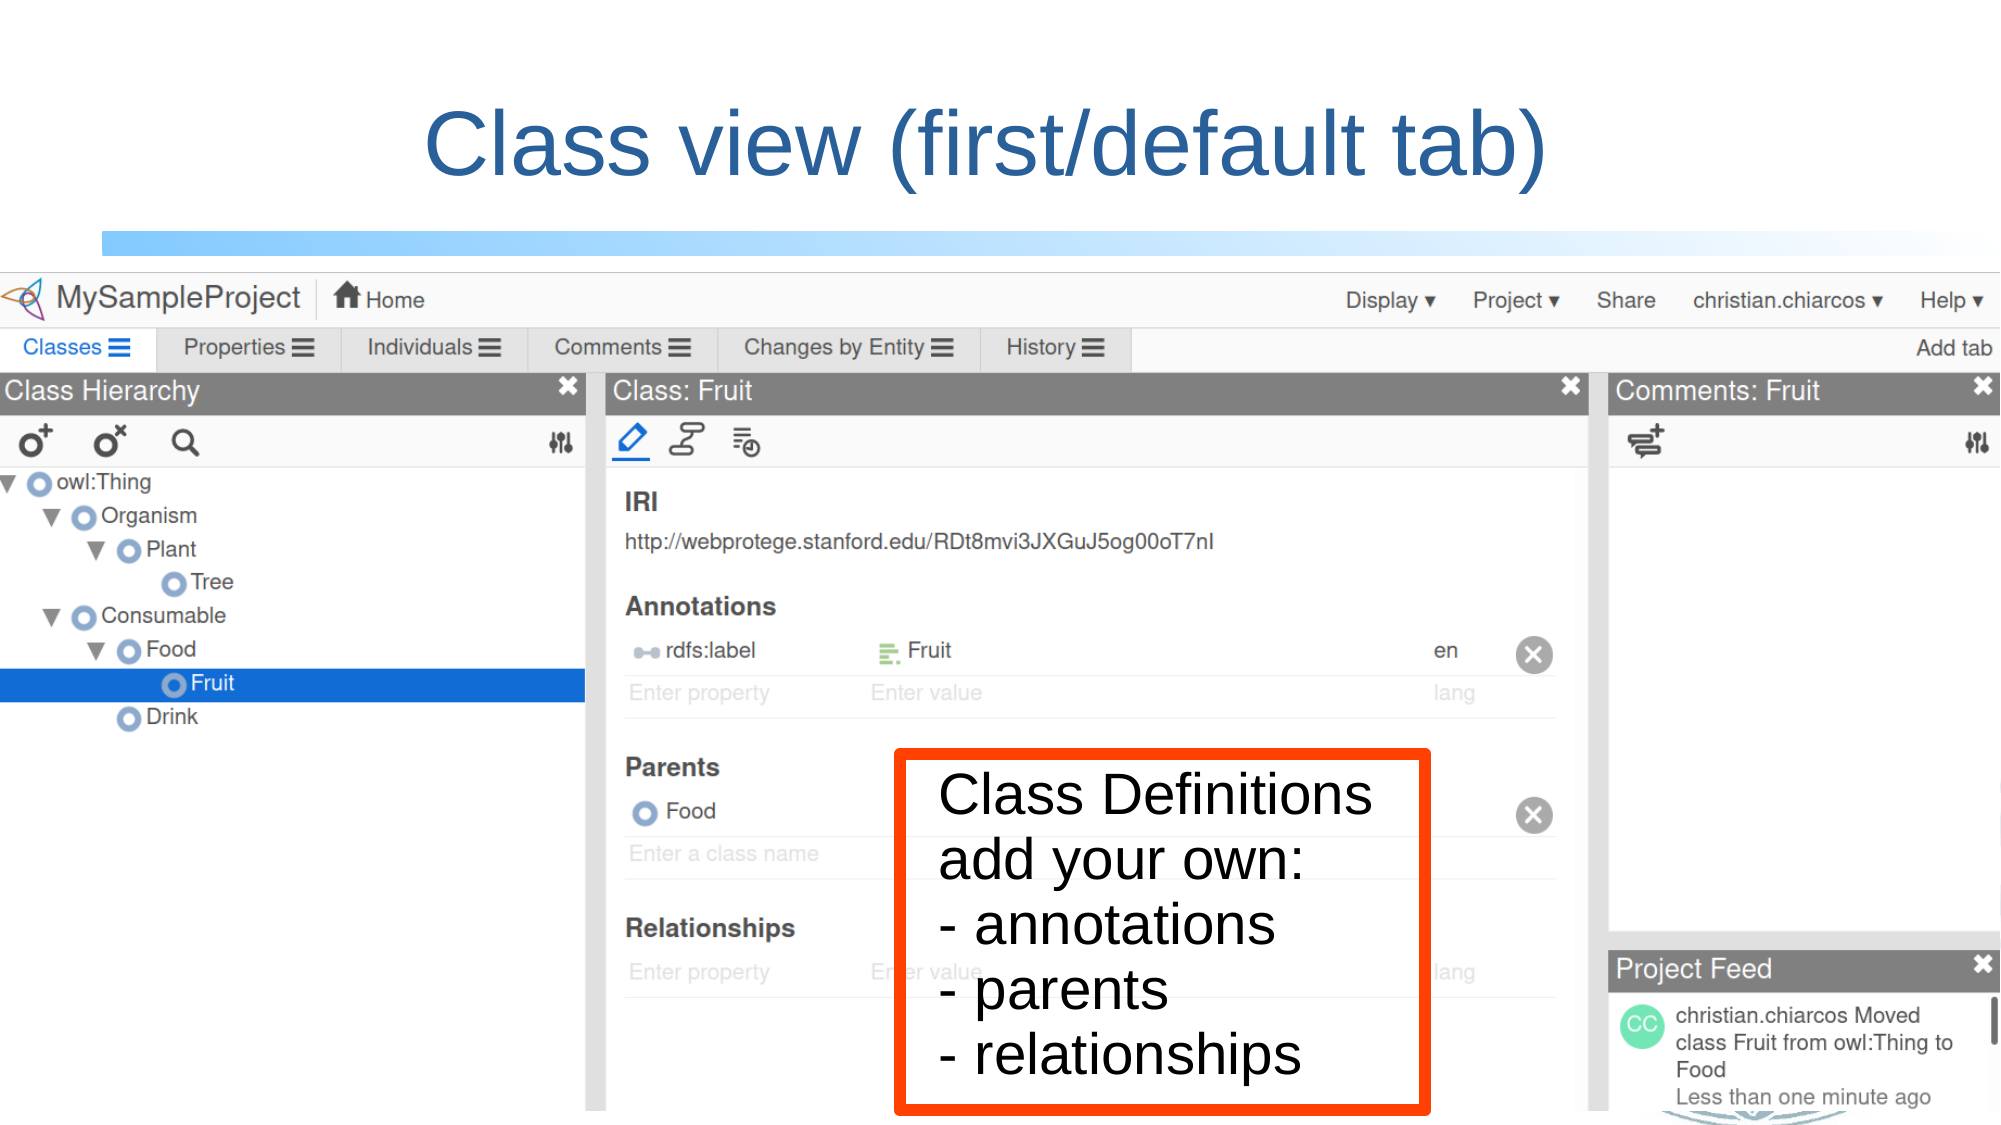

# Class view (first/default tab)
Class Definitions
add your own:
- annotations
- parents
- relationships